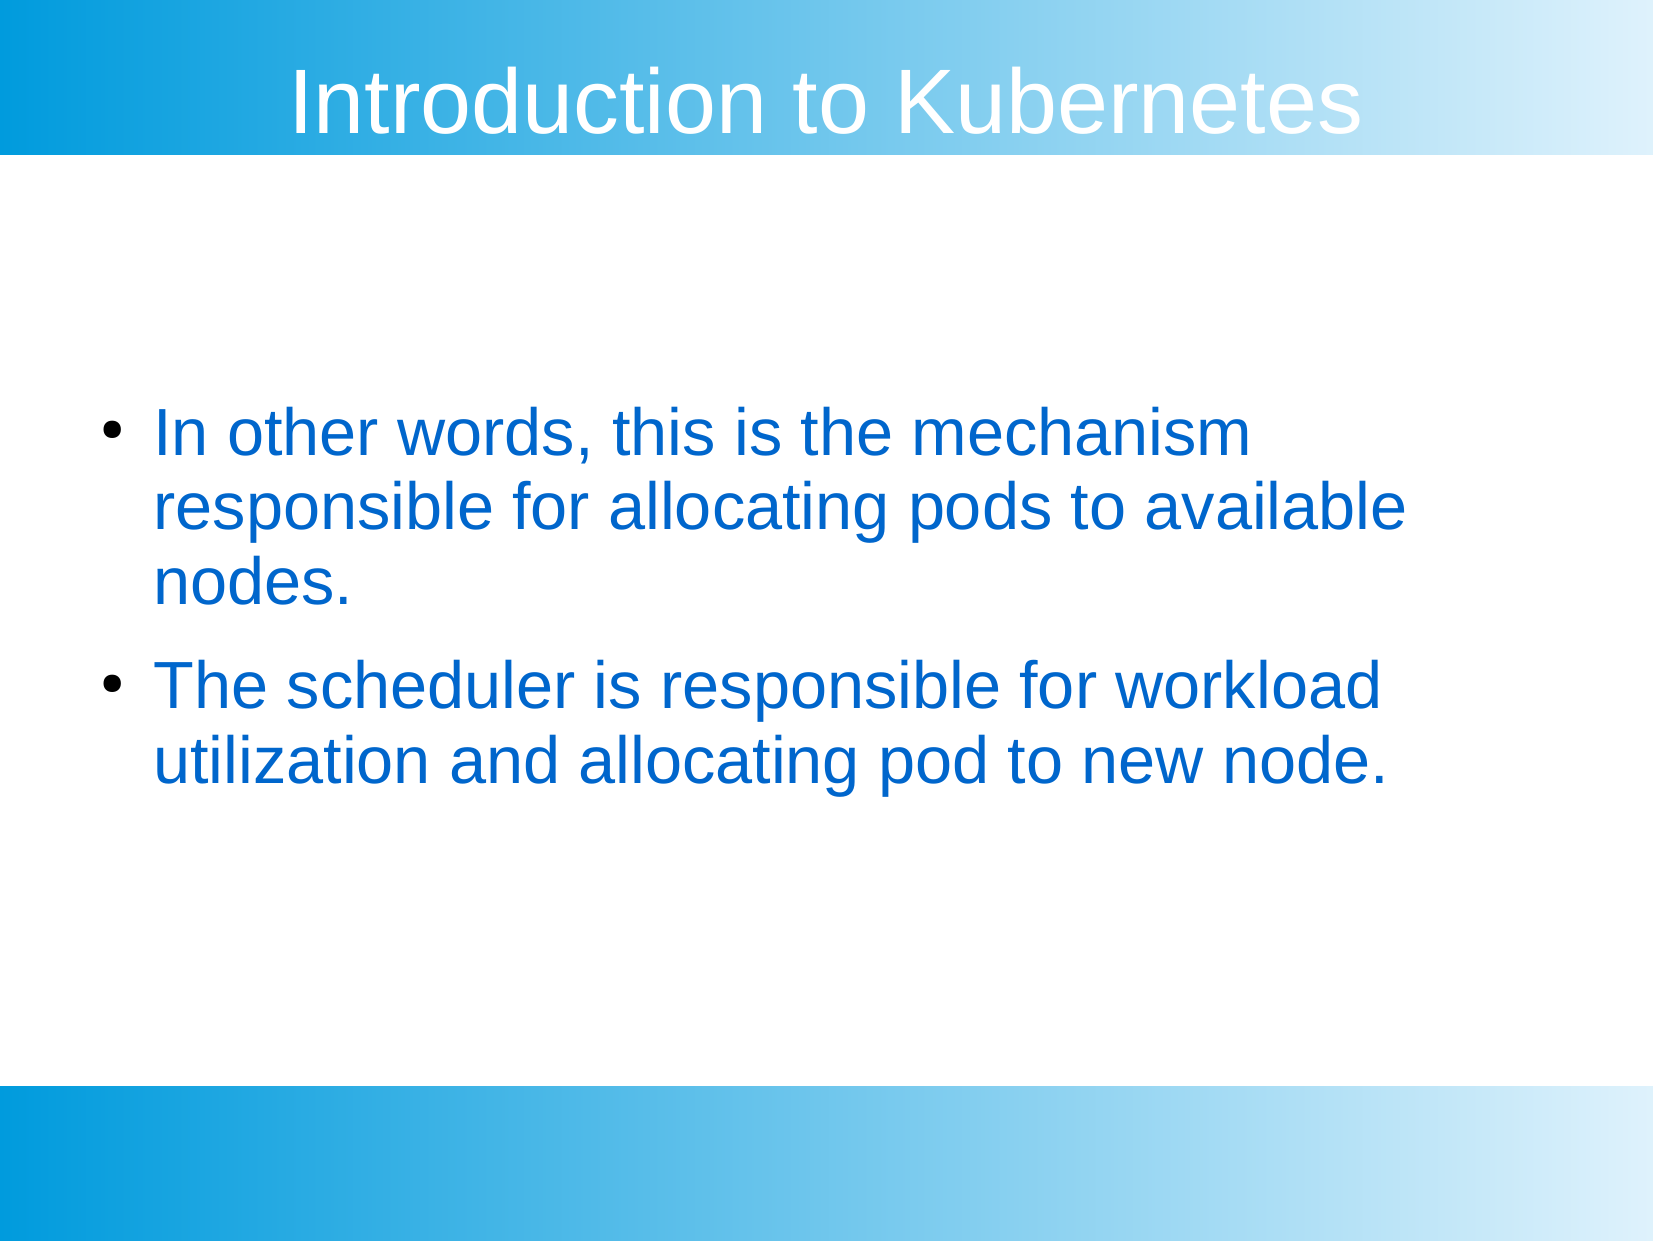

# Introduction to Kubernetes
In other words, this is the mechanism responsible for allocating pods to available nodes.
The scheduler is responsible for workload utilization and allocating pod to new node.